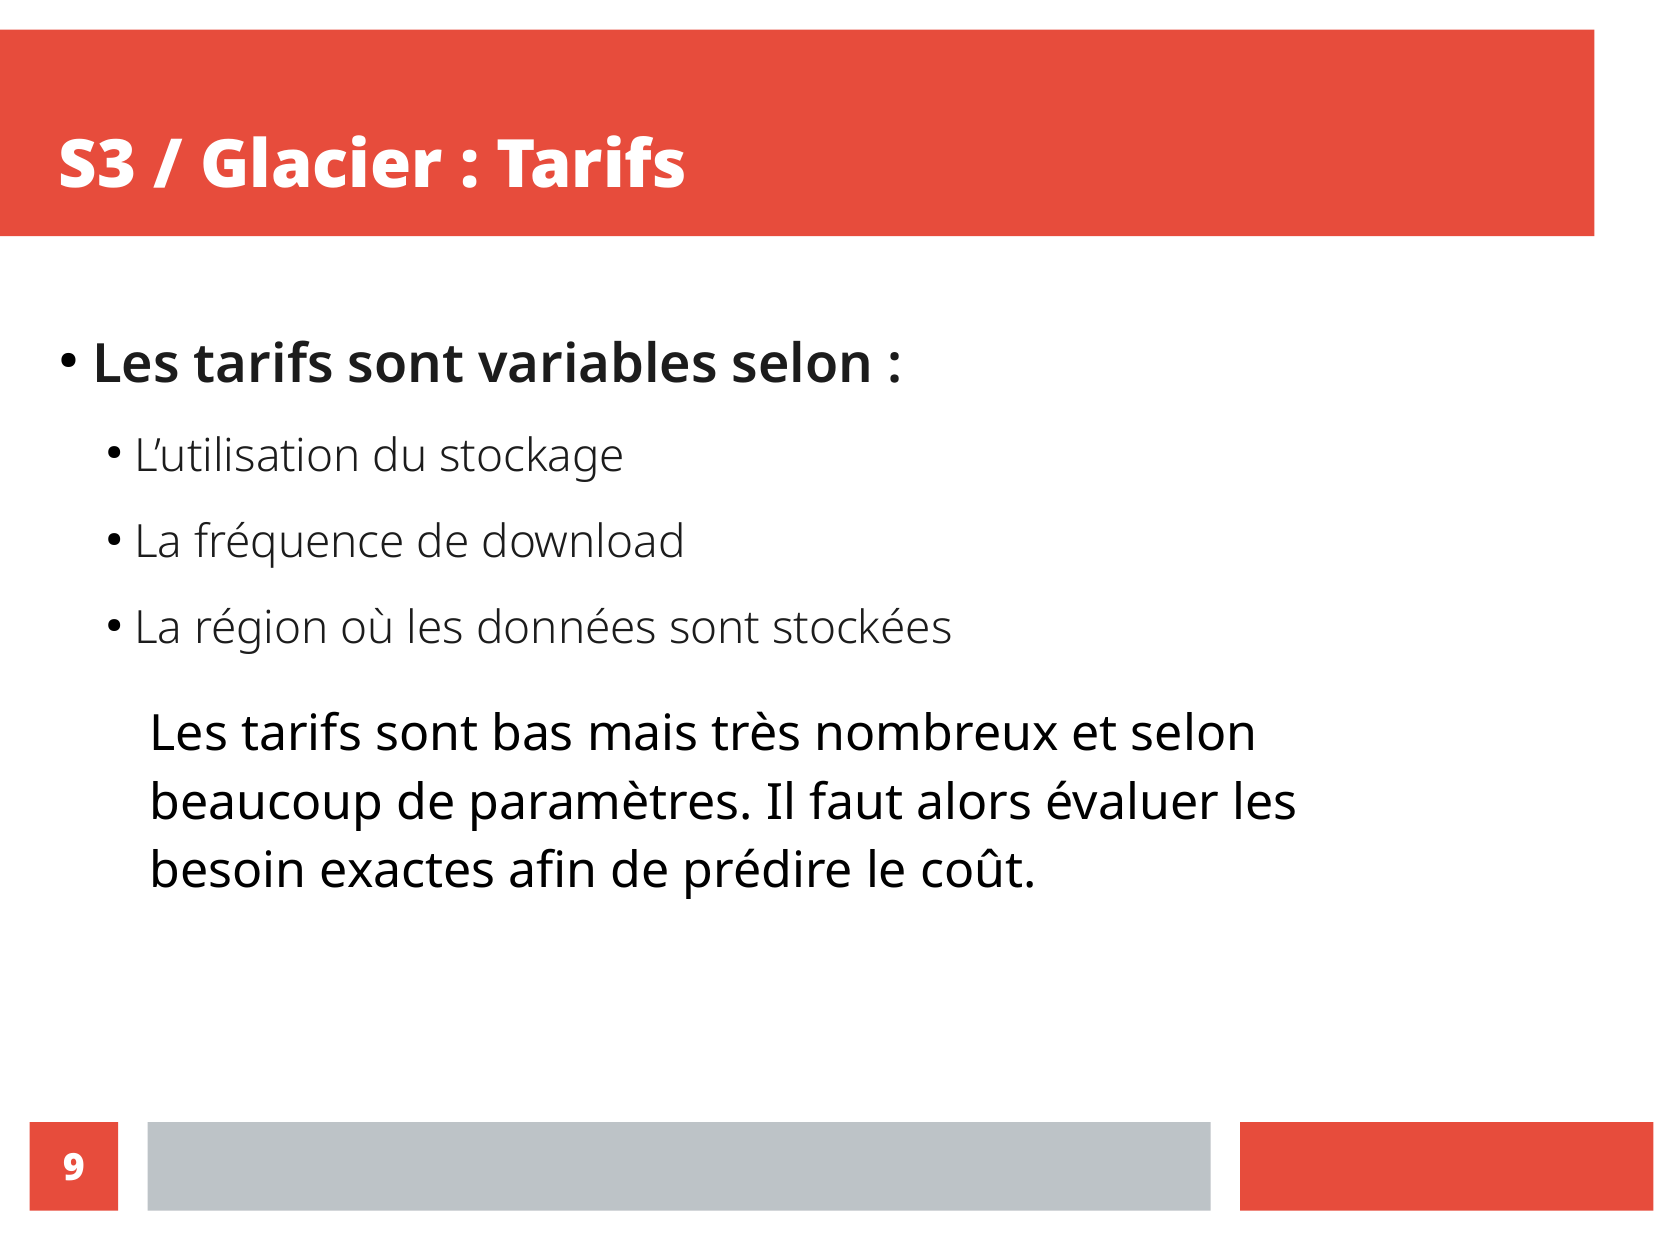

# S3 / Glacier : Tarifs
 Les tarifs sont variables selon :
 L’utilisation du stockage
 La fréquence de download
 La région où les données sont stockées
Les tarifs sont bas mais très nombreux et selon beaucoup de paramètres. Il faut alors évaluer les besoin exactes afin de prédire le coût.
9